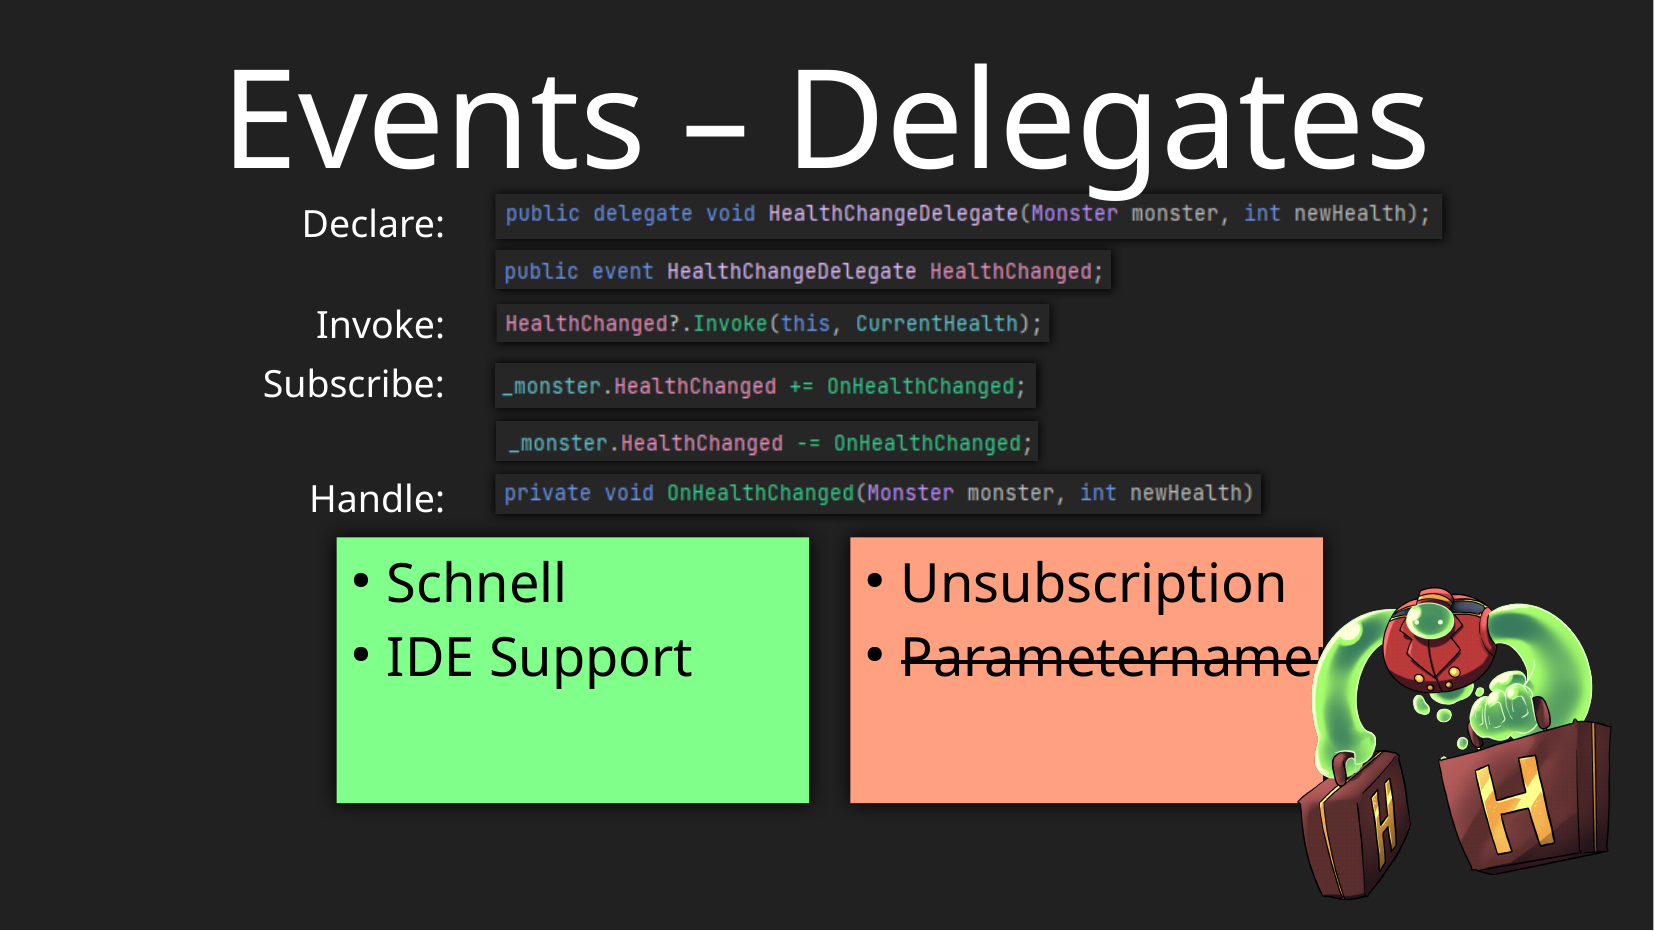

# Events – Delegates
Declare:
Invoke:
Subscribe:
Handle:
Schnell
IDE Support
Unsubscription
Parameternamen